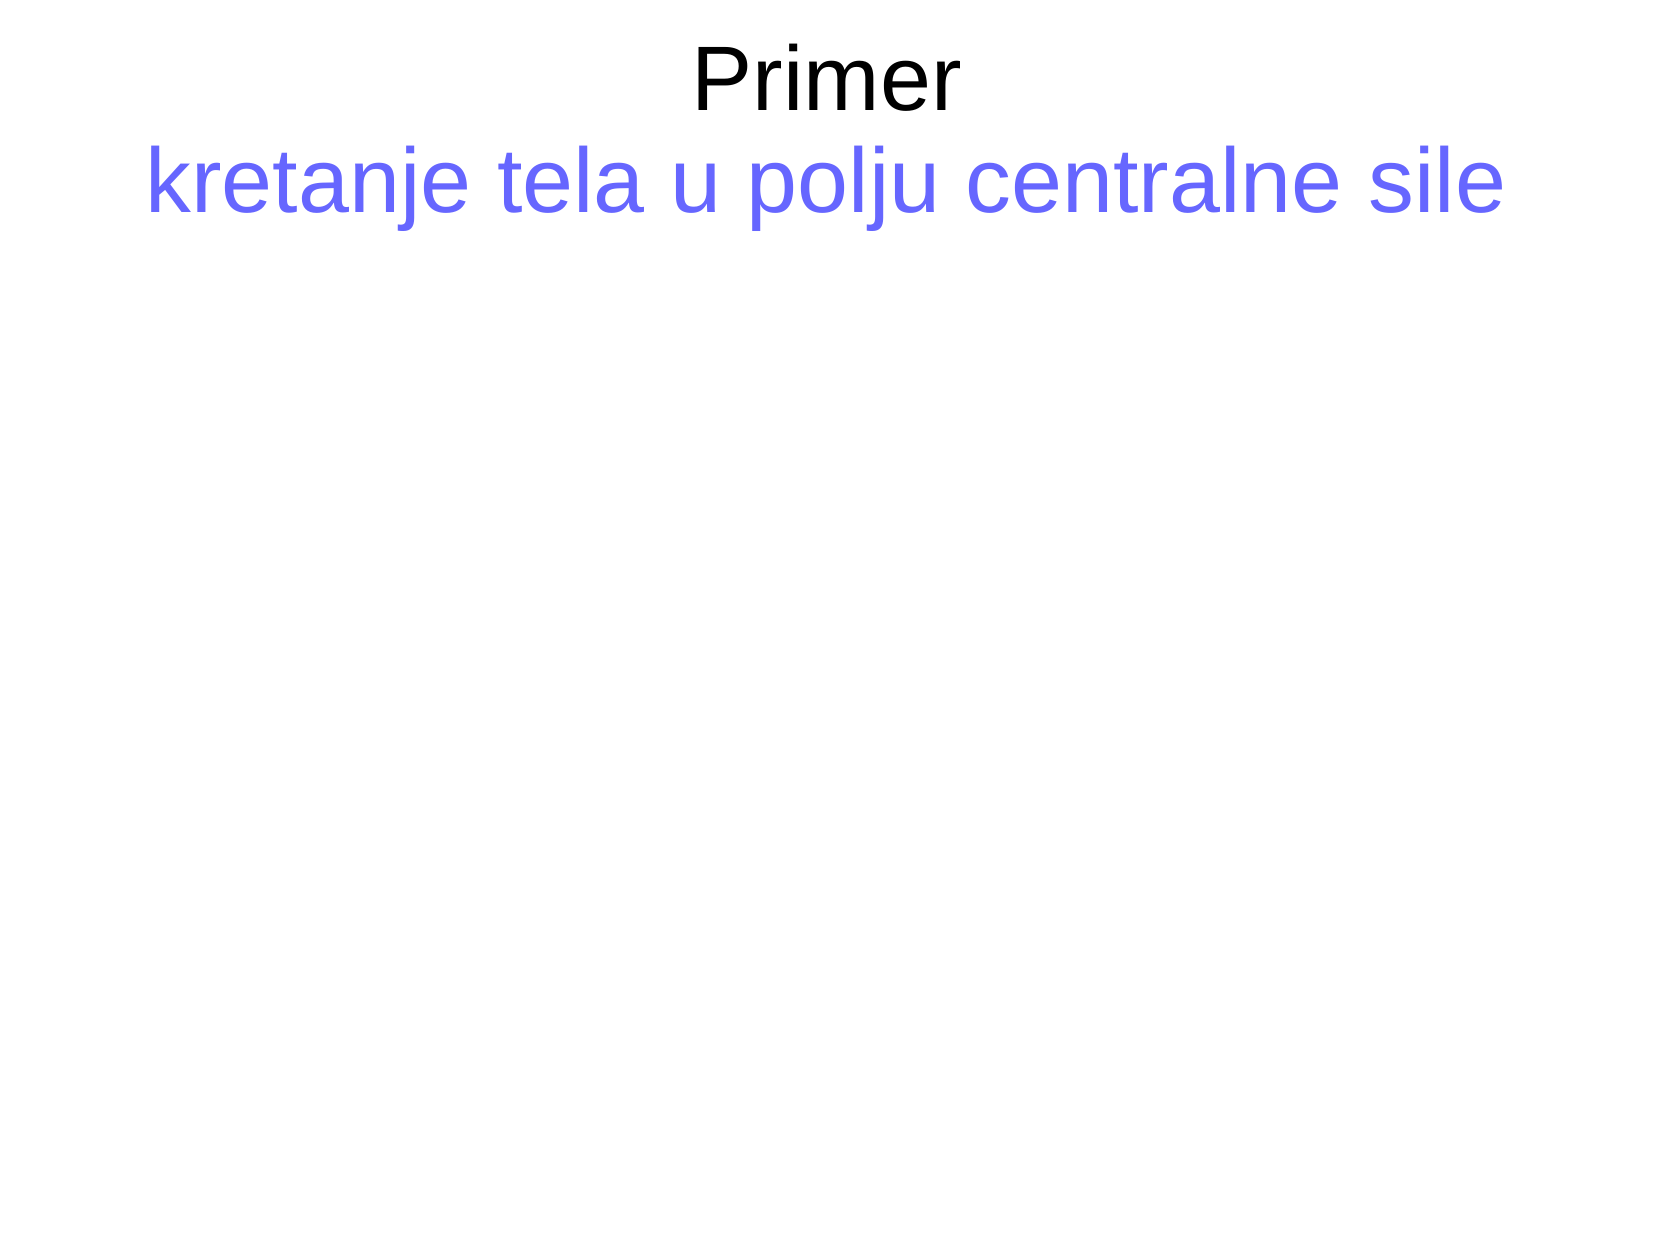

# Primer kretanje tela u polju centralne sile